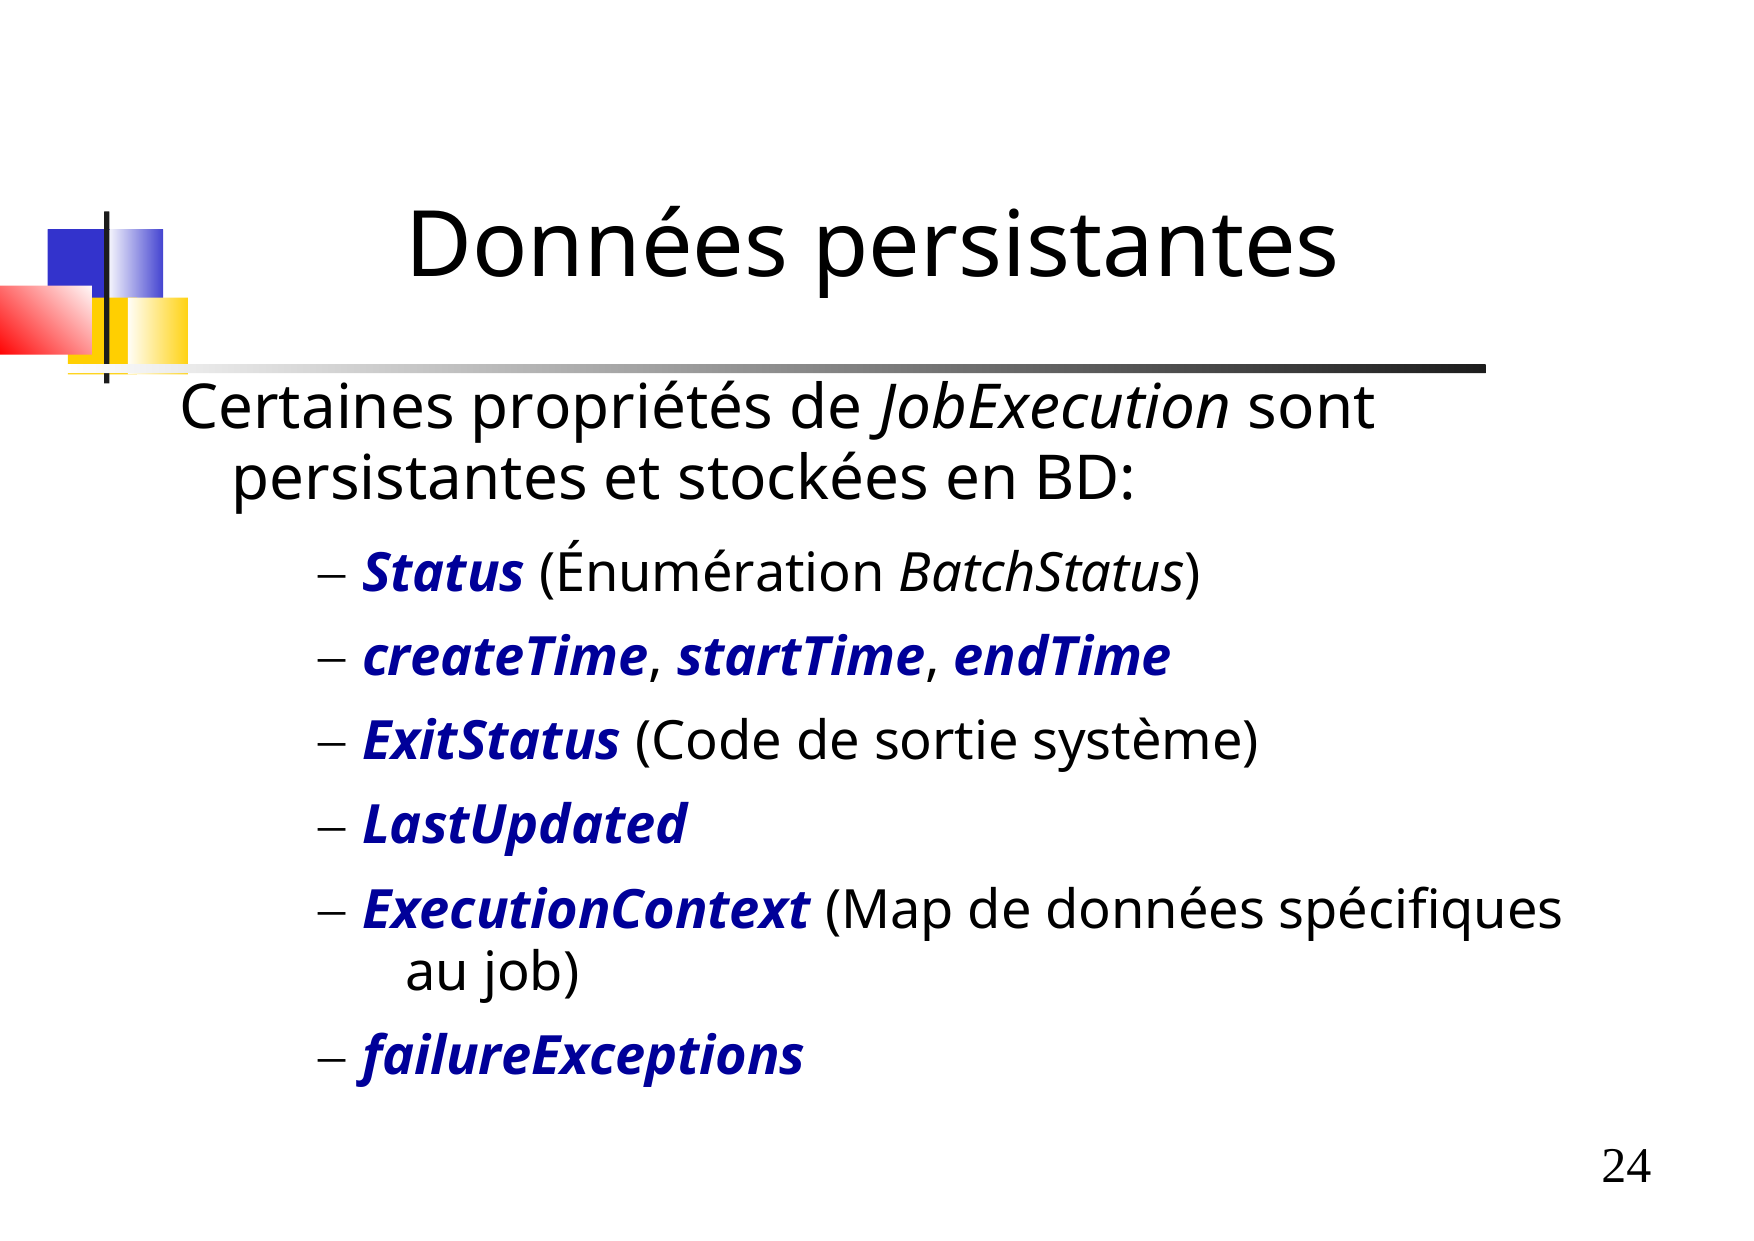

# Données persistantes
Certaines propriétés de JobExecution sont persistantes et stockées en BD:
Status (Énumération BatchStatus)
createTime, startTime, endTime
ExitStatus (Code de sortie système)
LastUpdated
ExecutionContext (Map de données spécifiques au job)
failureExceptions